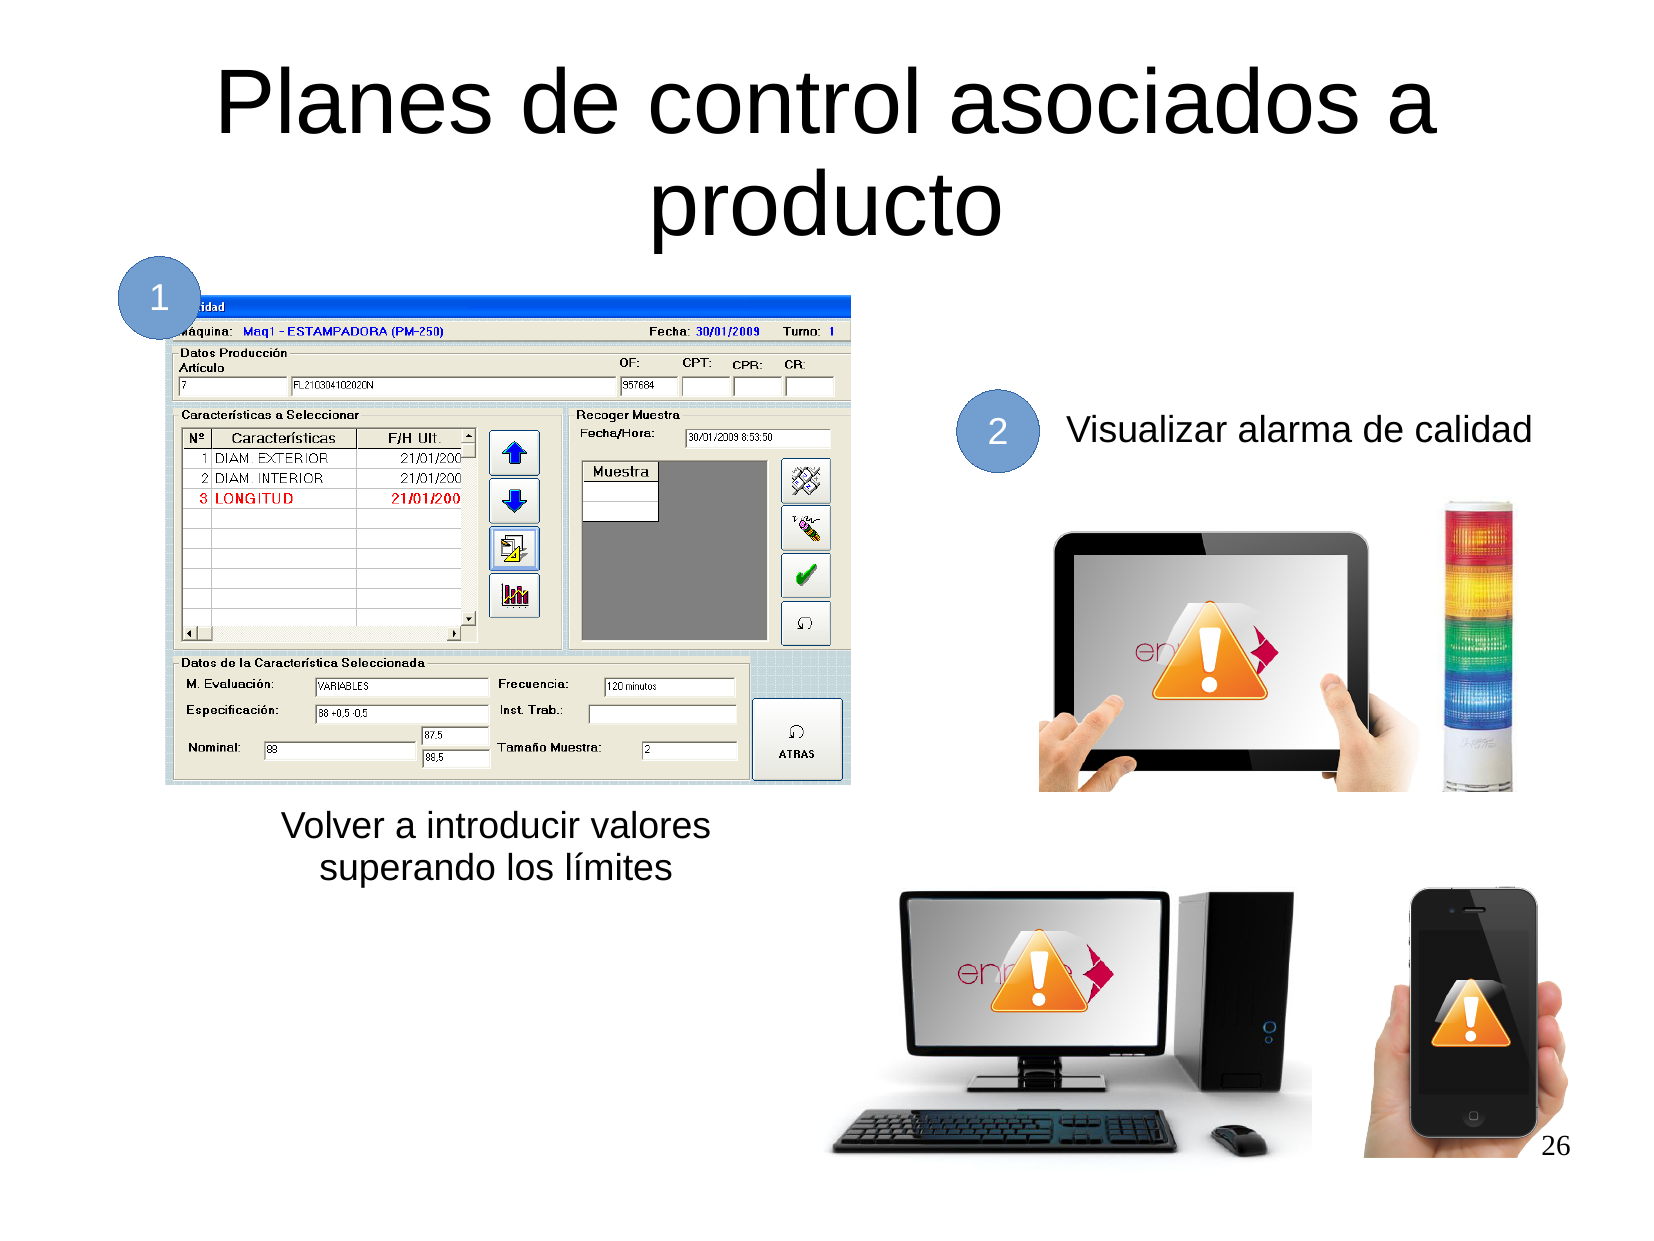

# Planes de control asociados a producto
1
2
Visualizar alarma de calidad
Volver a introducir valores superando los límites
26